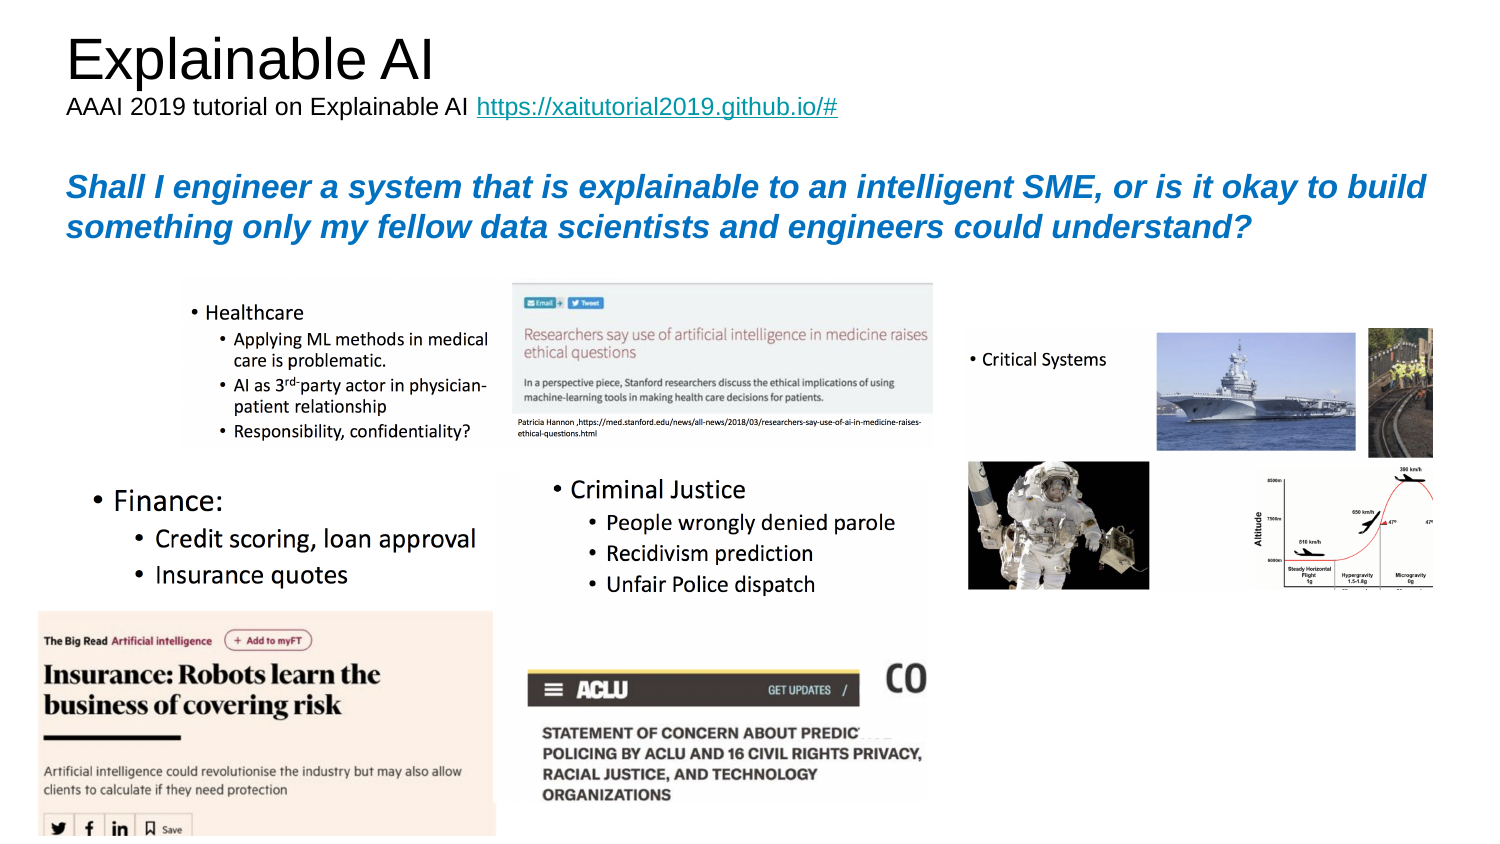

# Explainable AI AAAI 2019 tutorial on Explainable AI https://xaitutorial2019.github.io/#
Shall I engineer a system that is explainable to an intelligent SME, or is it okay to build something only my fellow data scientists and engineers could understand?